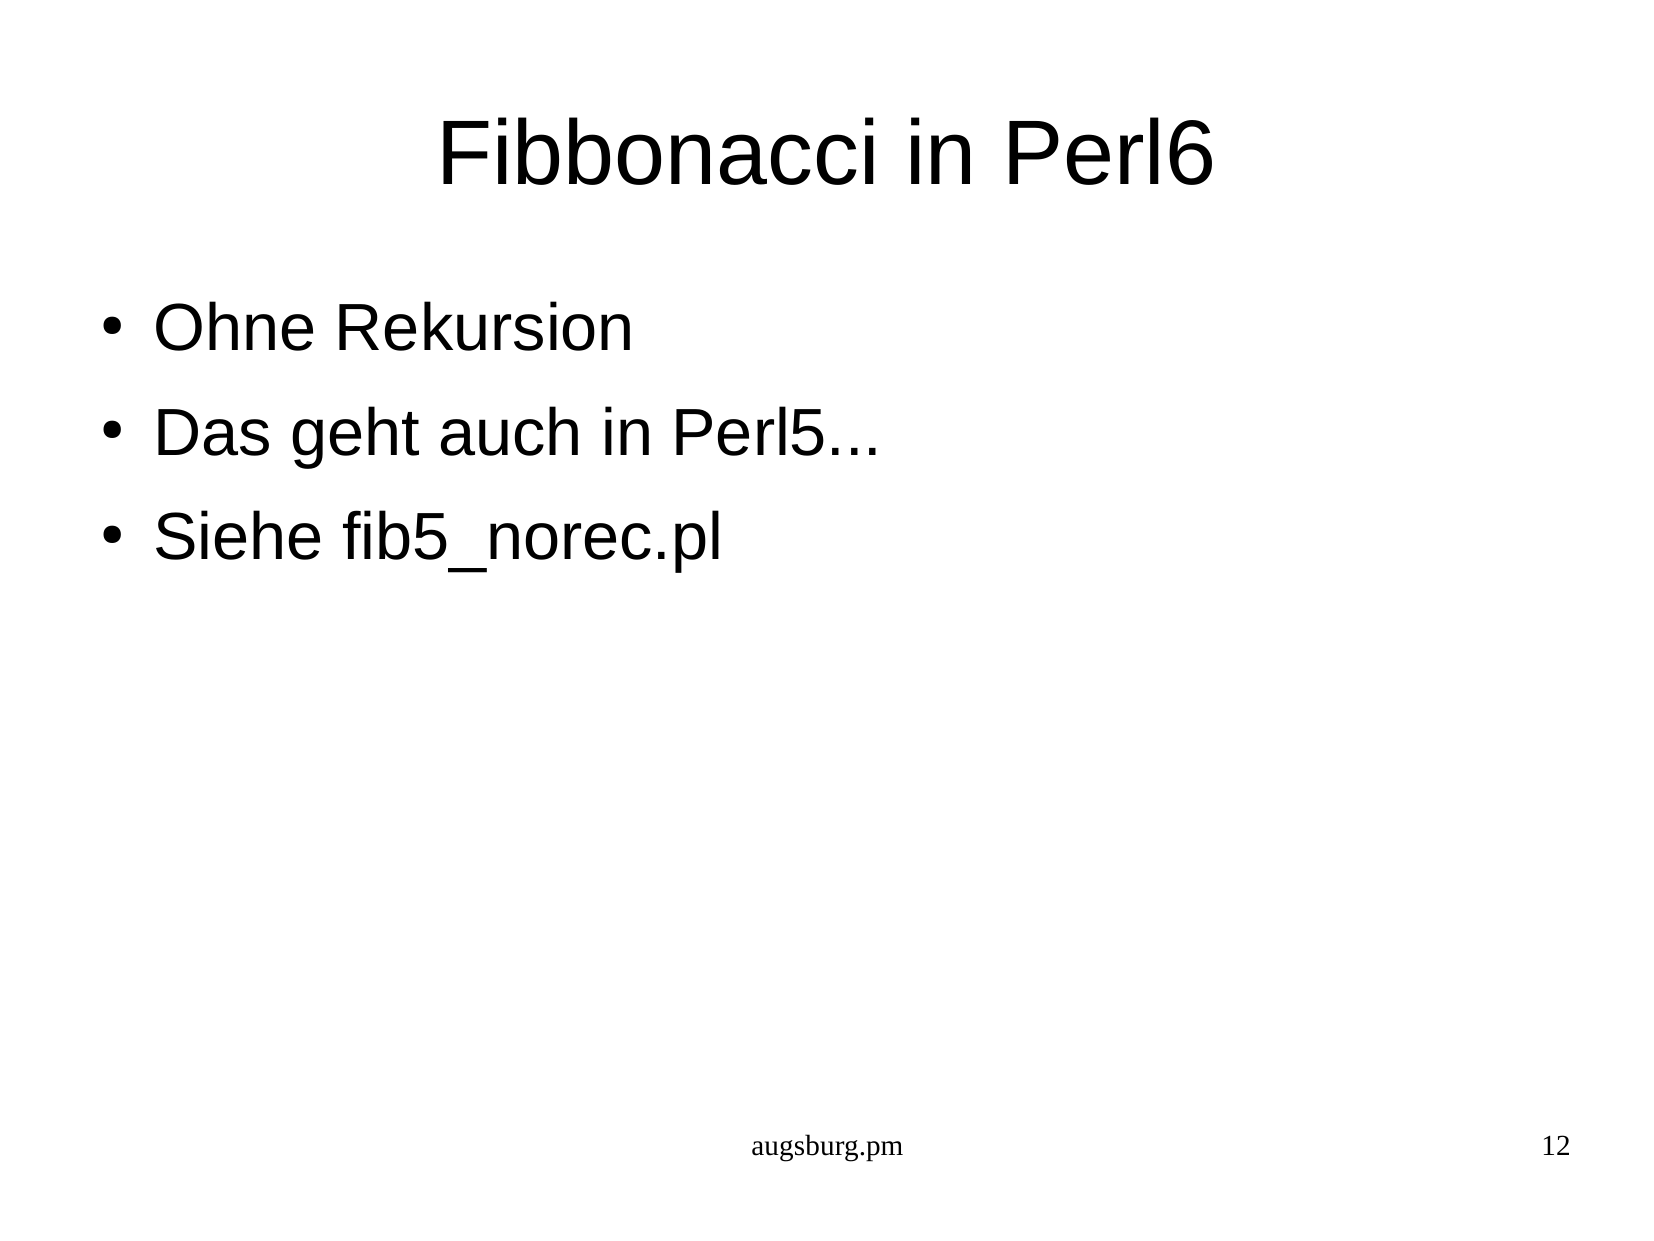

# Fibbonacci in Perl6
Ohne Rekursion
Das geht auch in Perl5...
Siehe fib5_norec.pl
augsburg.pm
12